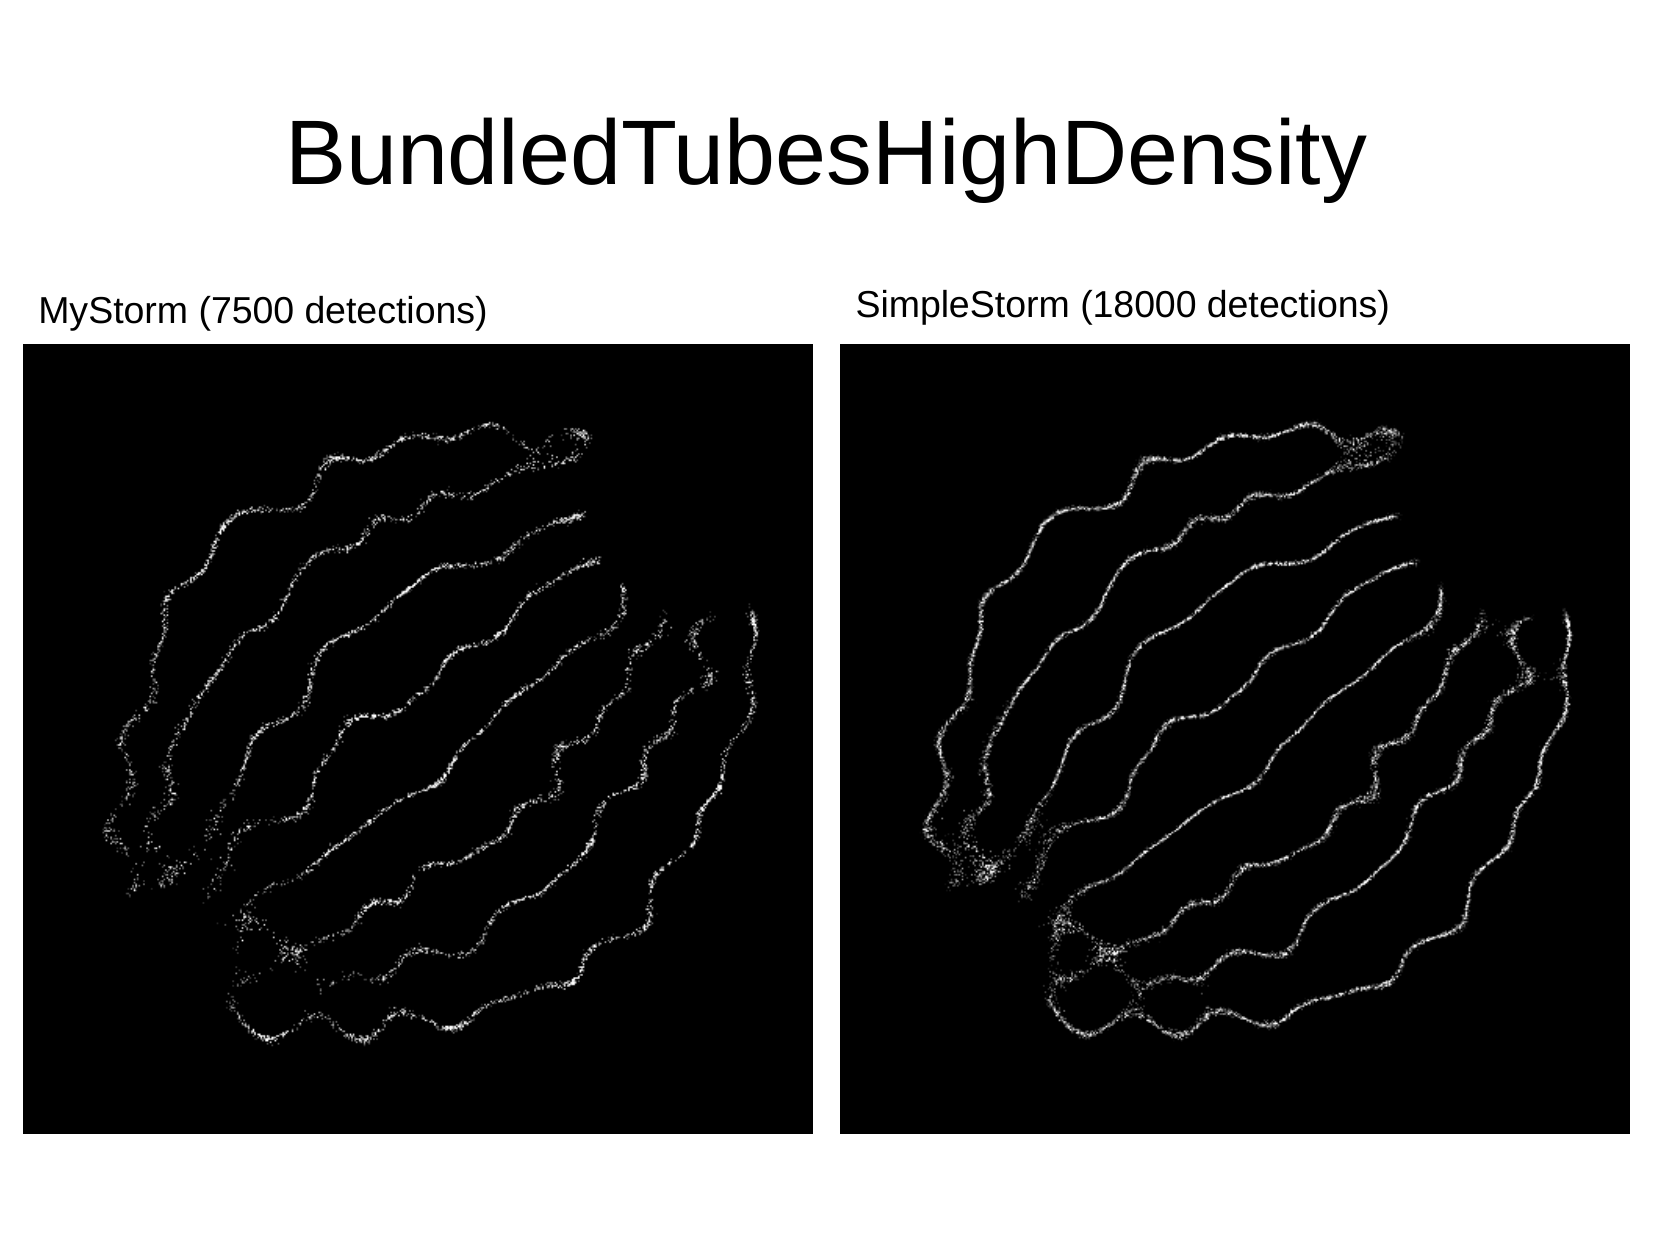

# BundledTubesHighDensity
SimpleStorm (18000 detections)
MyStorm (7500 detections)